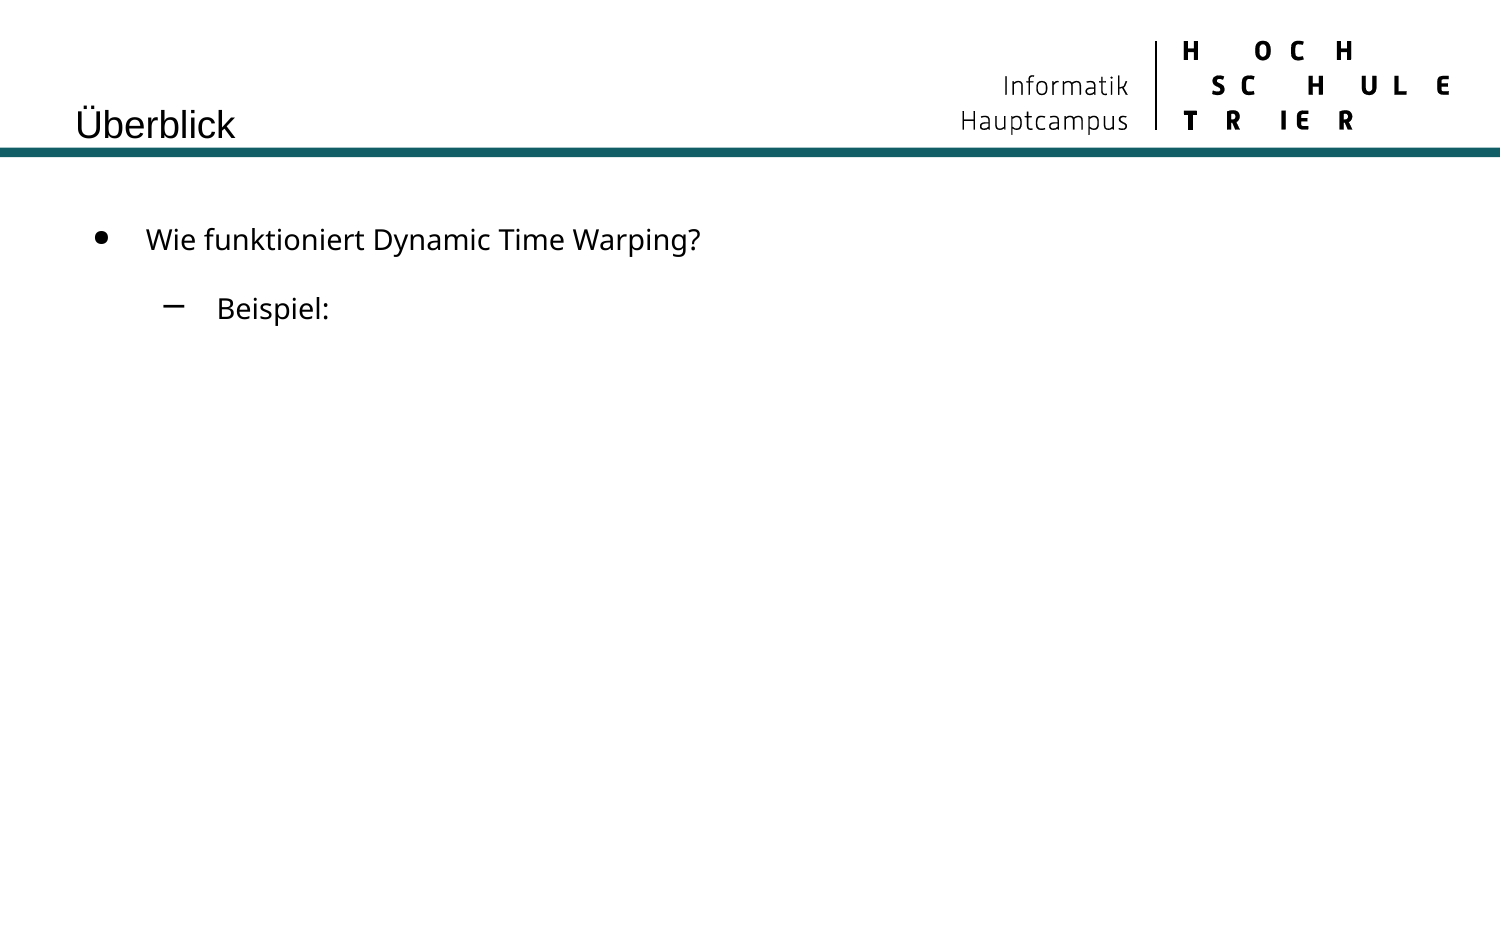

# Überblick
Wie funktioniert Dynamic Time Warping?
Beispiel: